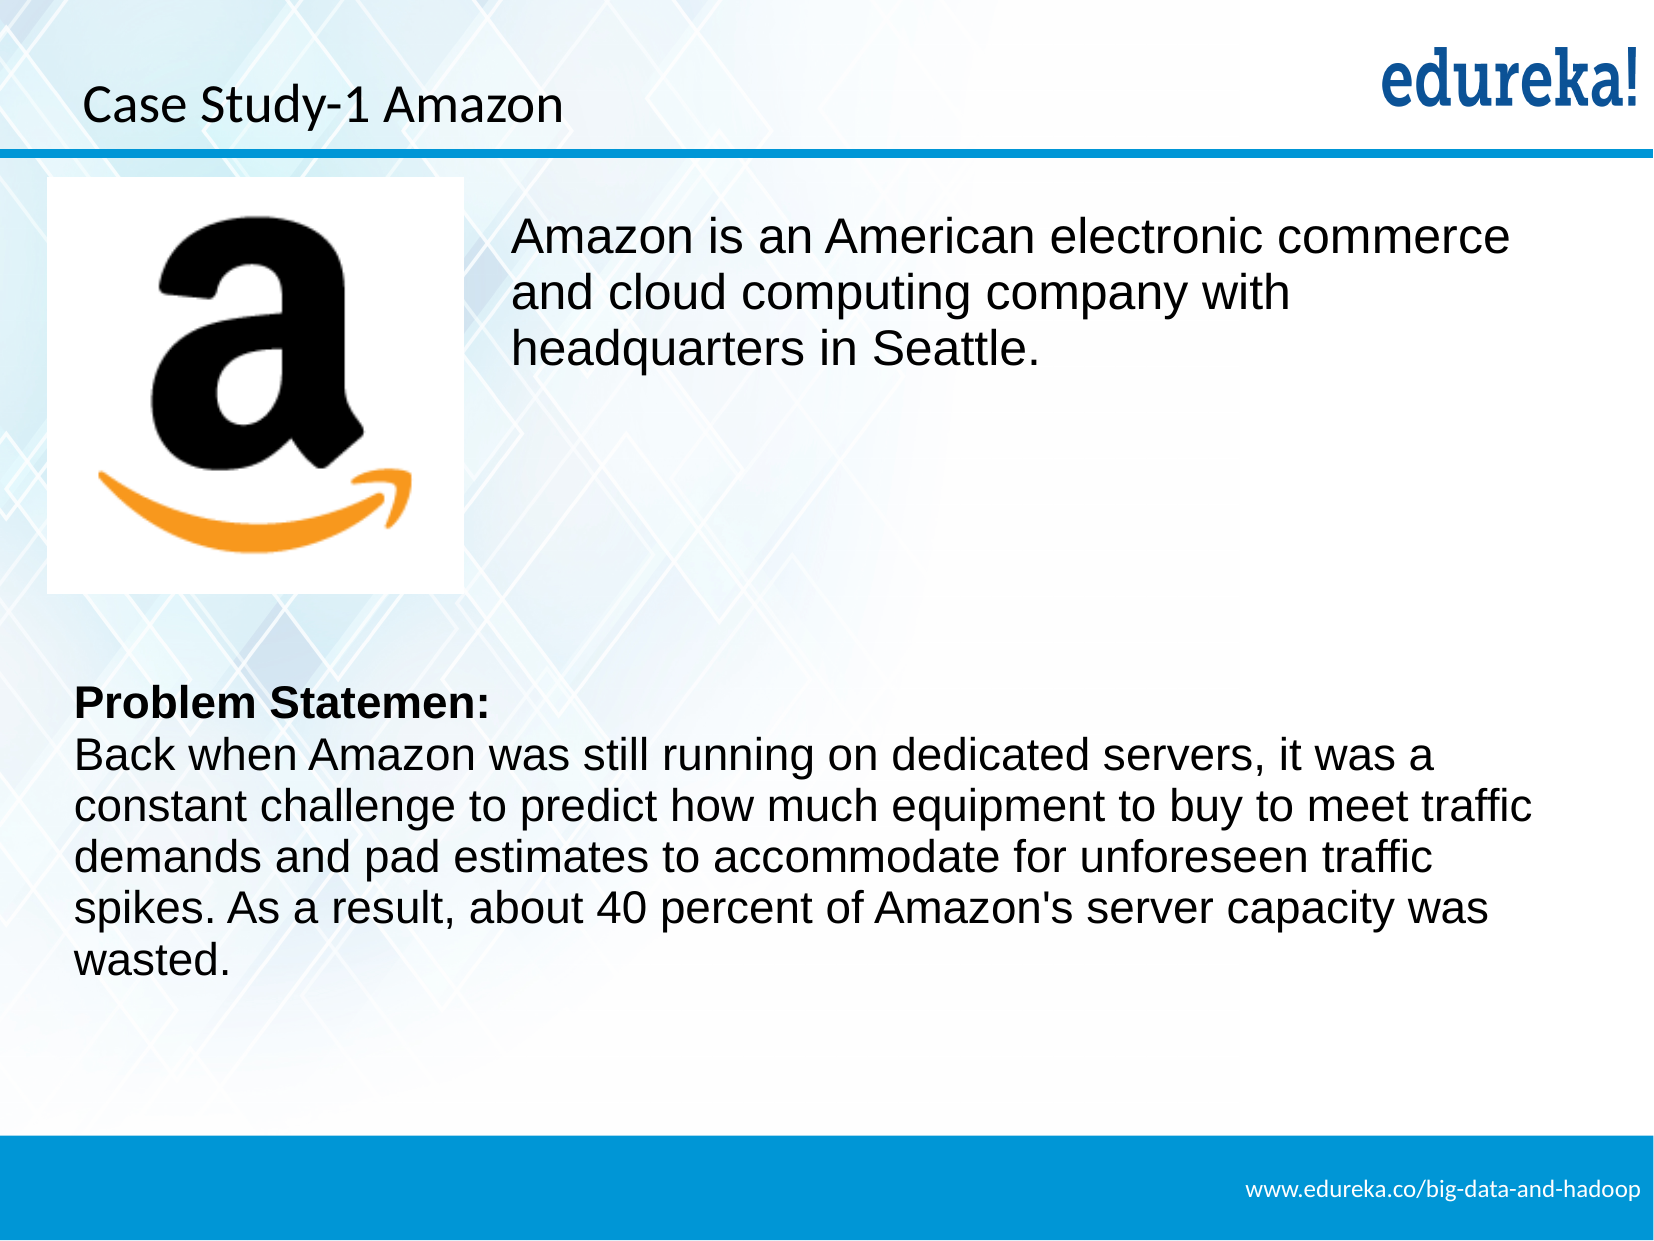

# Case Study-1 Amazon
Amazon is an American electronic commerce and cloud computing company with headquarters in Seattle.
Problem Statemen:
Back when Amazon was still running on dedicated servers, it was a constant challenge to predict how much equipment to buy to meet traffic demands and pad estimates to accommodate for unforeseen traffic spikes. As a result, about 40 percent of Amazon's server capacity was wasted.